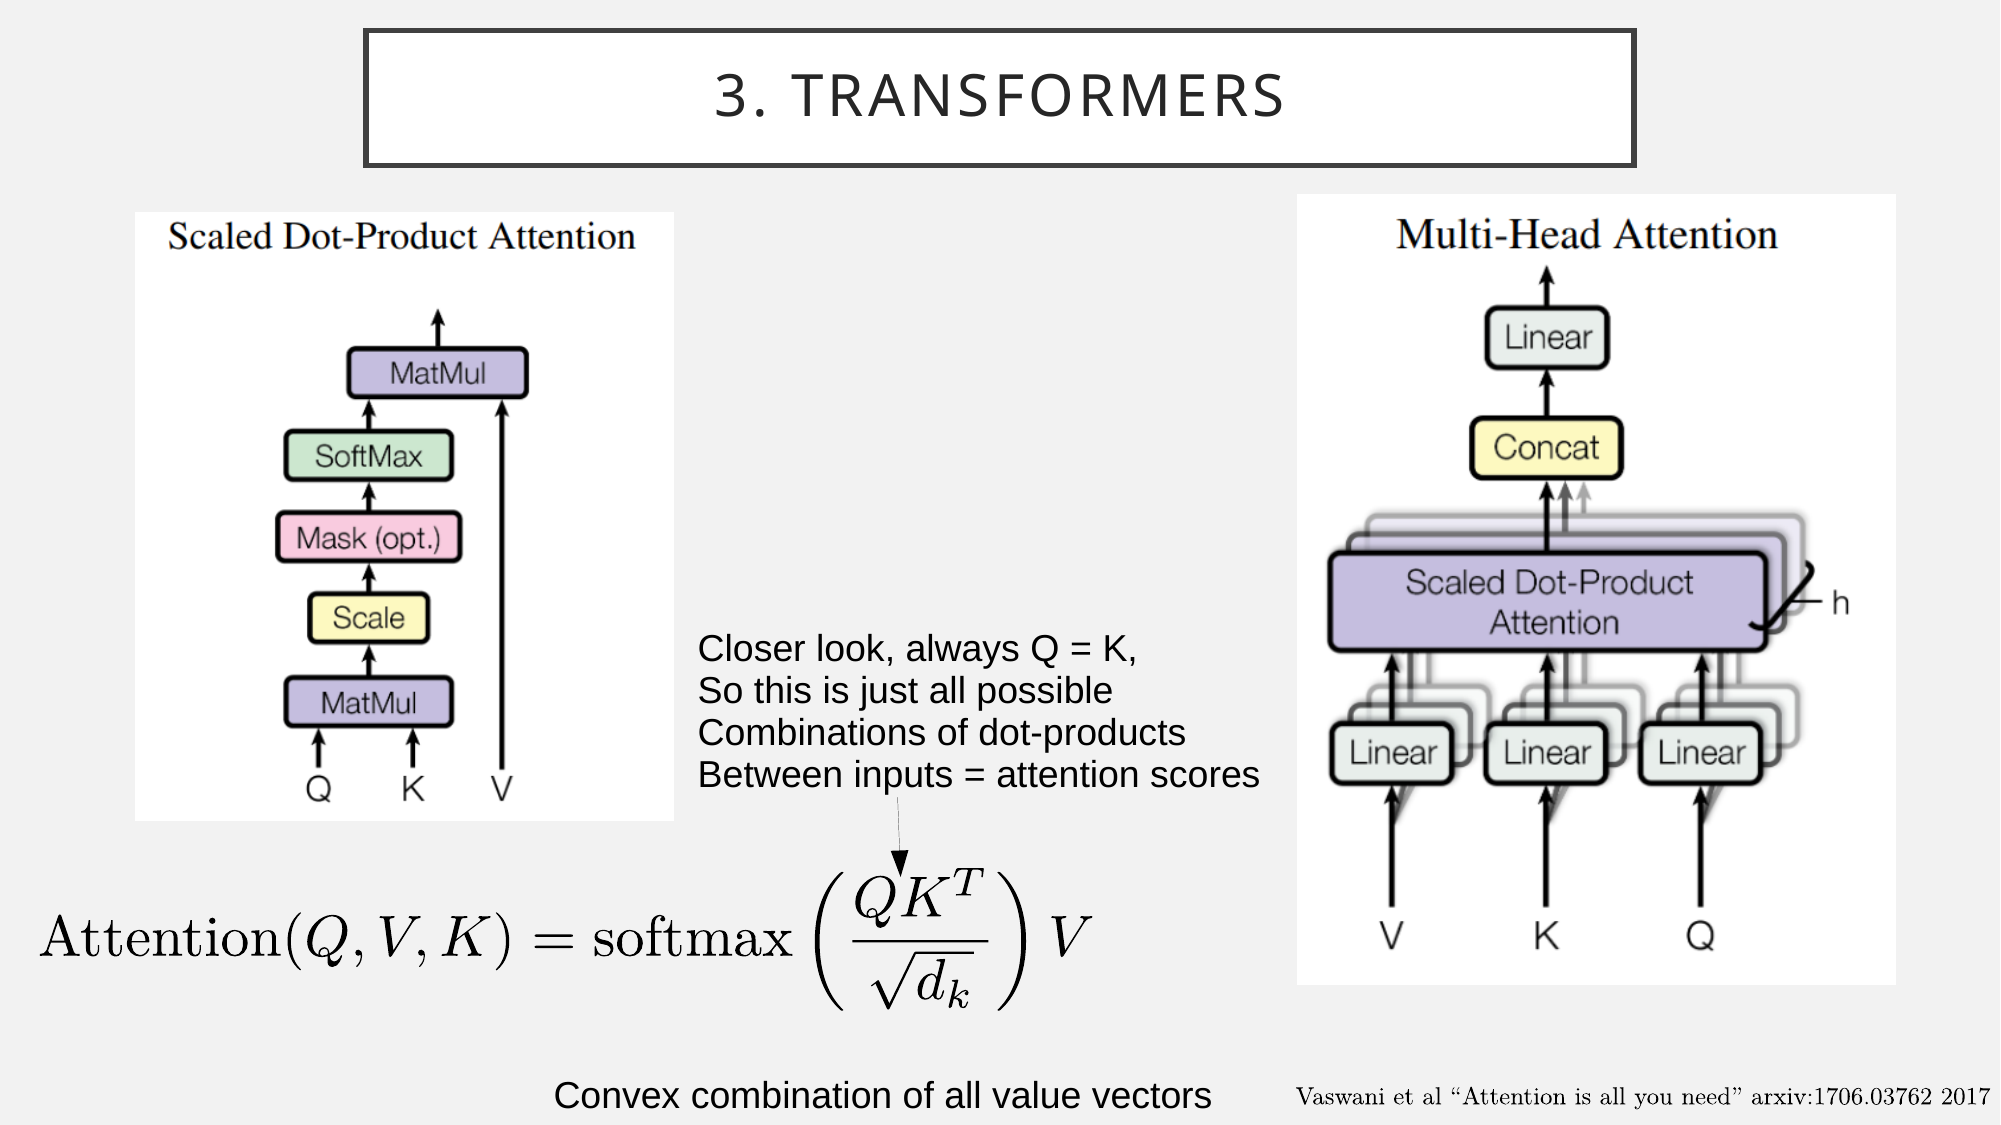

# 3. Transformers
Closer look, always Q = K,
So this is just all possible
Combinations of dot-products
Between inputs = attention scores
Convex combination of all value vectors